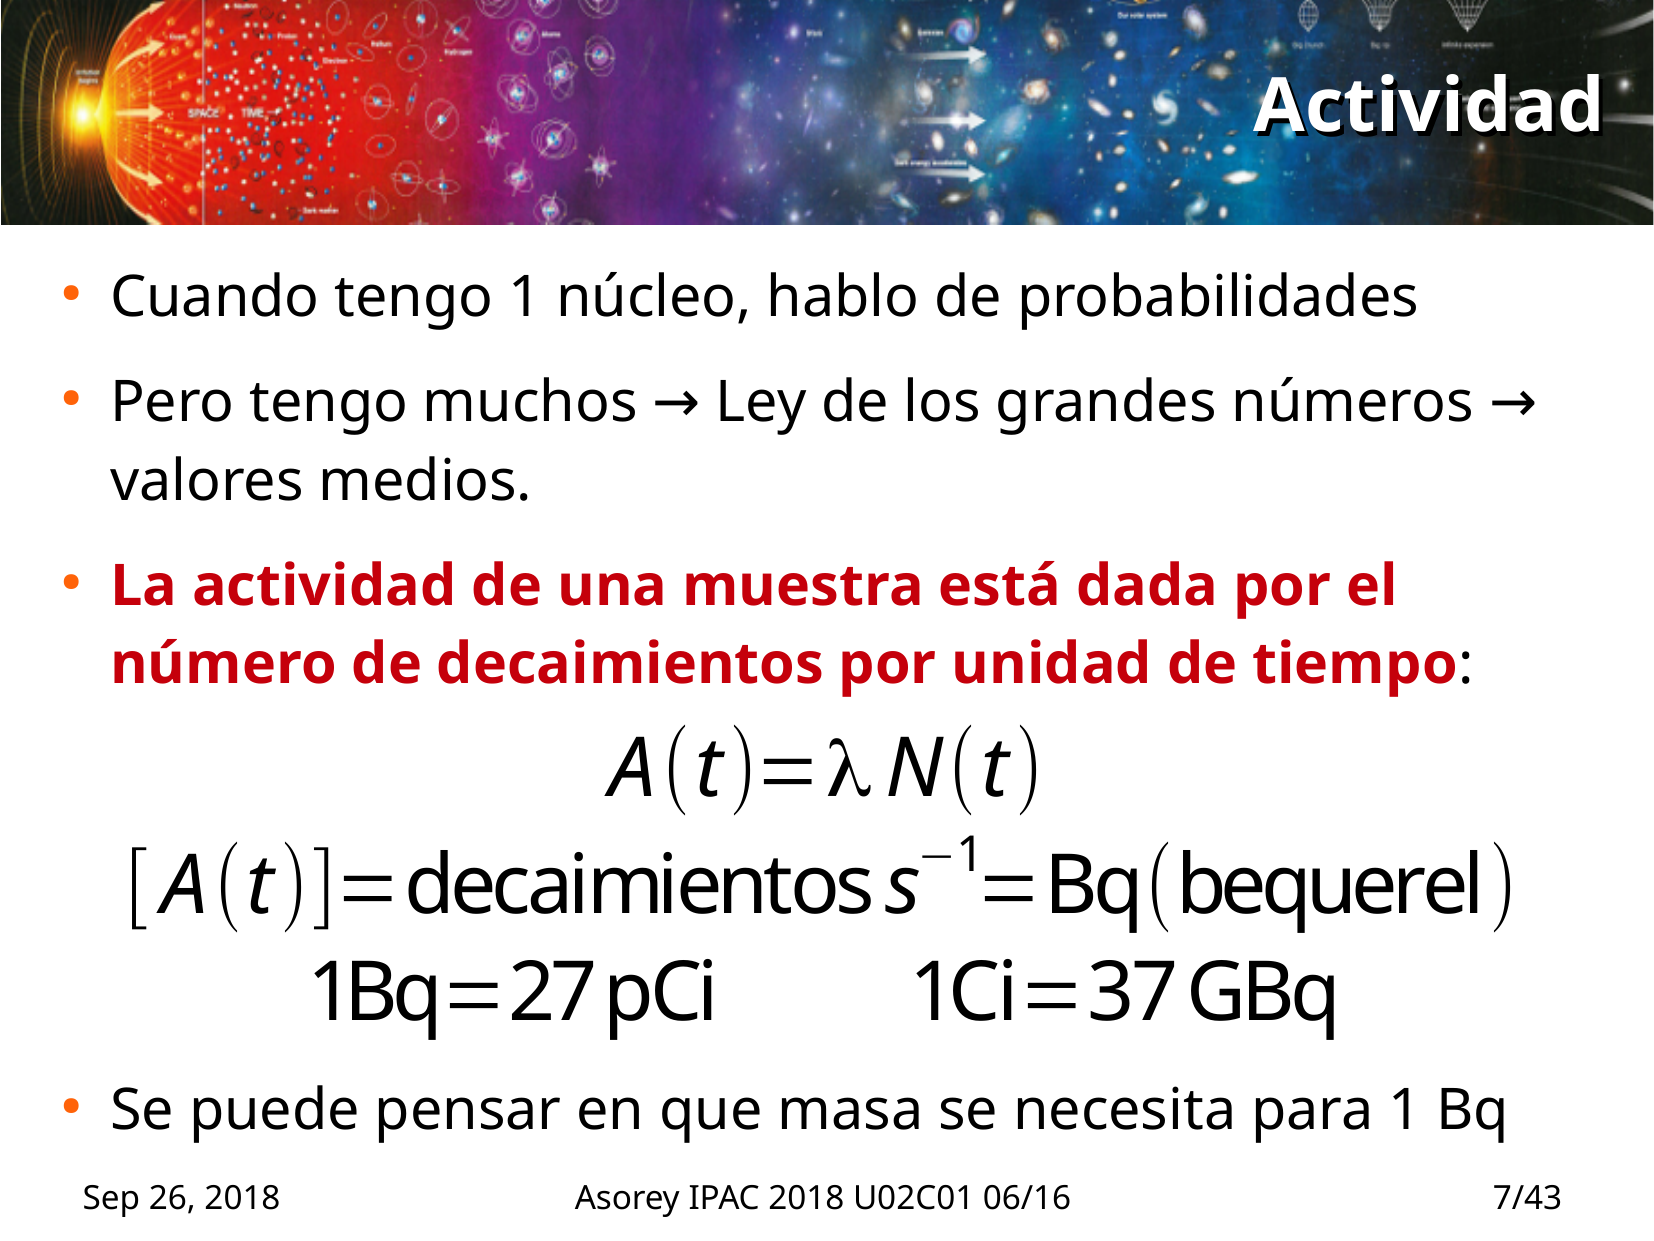

# Actividad
Cuando tengo 1 núcleo, hablo de probabilidades
Pero tengo muchos → Ley de los grandes números → valores medios.
La actividad de una muestra está dada por el número de decaimientos por unidad de tiempo:
Se puede pensar en que masa se necesita para 1 Bq
Sep 26, 2018
Asorey IPAC 2018 U02C01 06/16
7